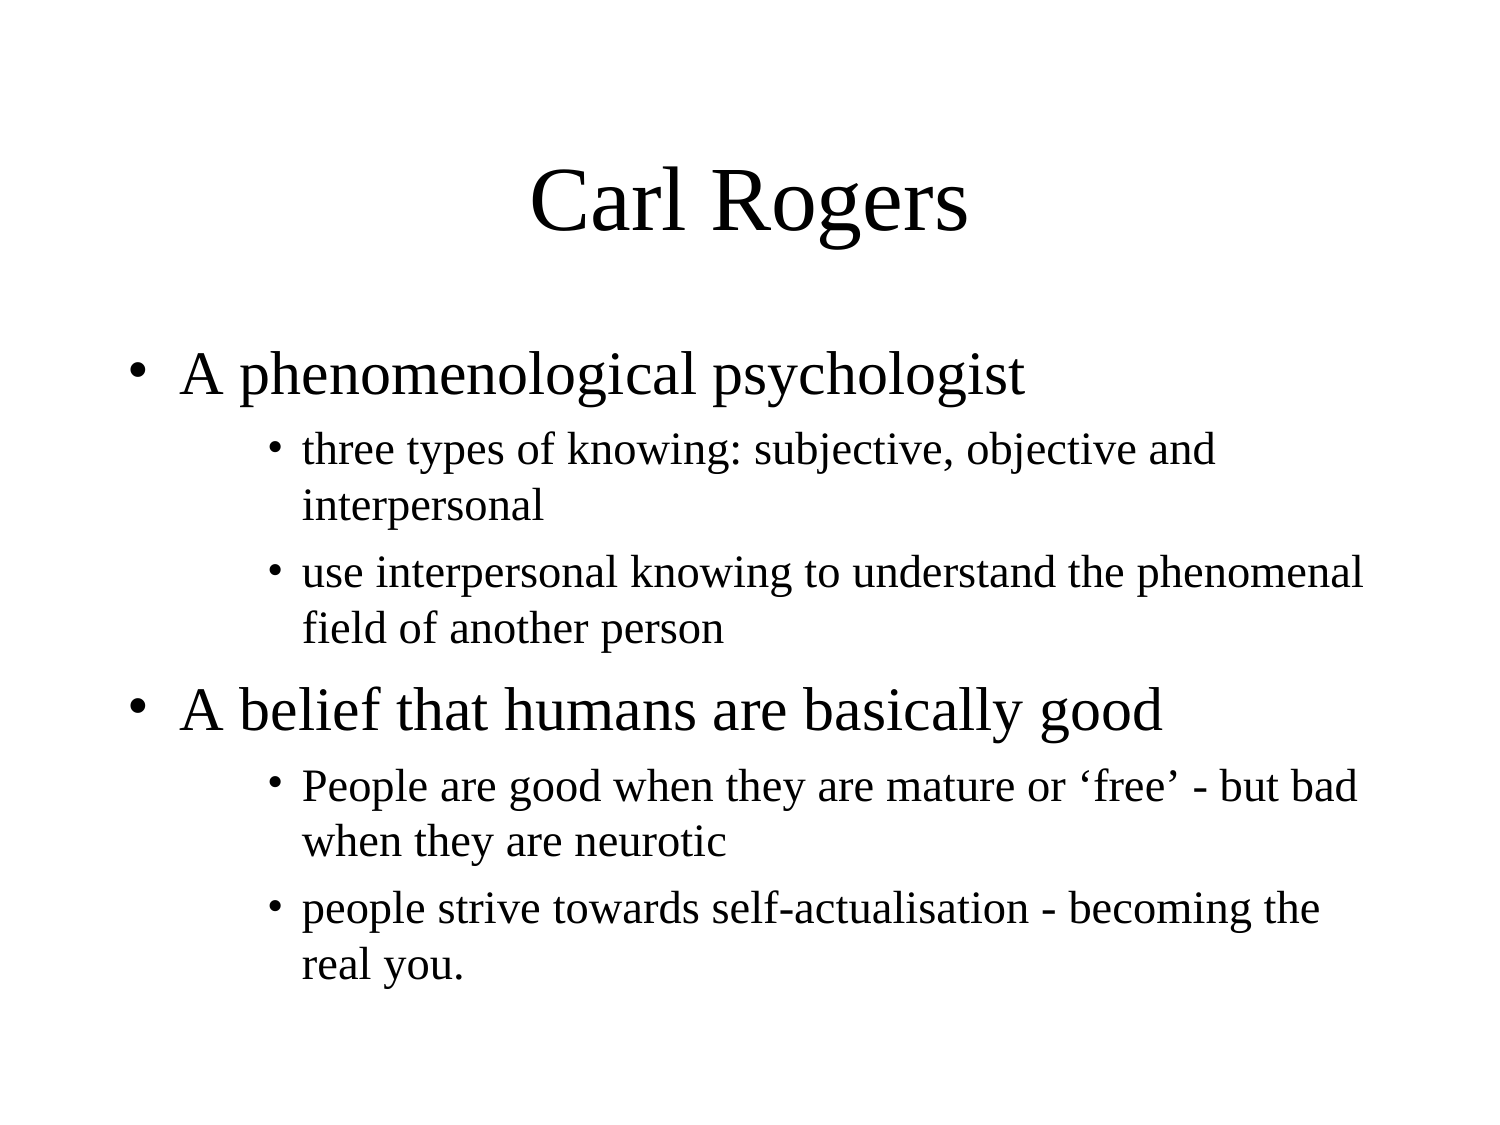

# Carl Rogers
A phenomenological psychologist
three types of knowing: subjective, objective and interpersonal
use interpersonal knowing to understand the phenomenal field of another person
A belief that humans are basically good
People are good when they are mature or ‘free’ - but bad when they are neurotic
people strive towards self-actualisation - becoming the real you.